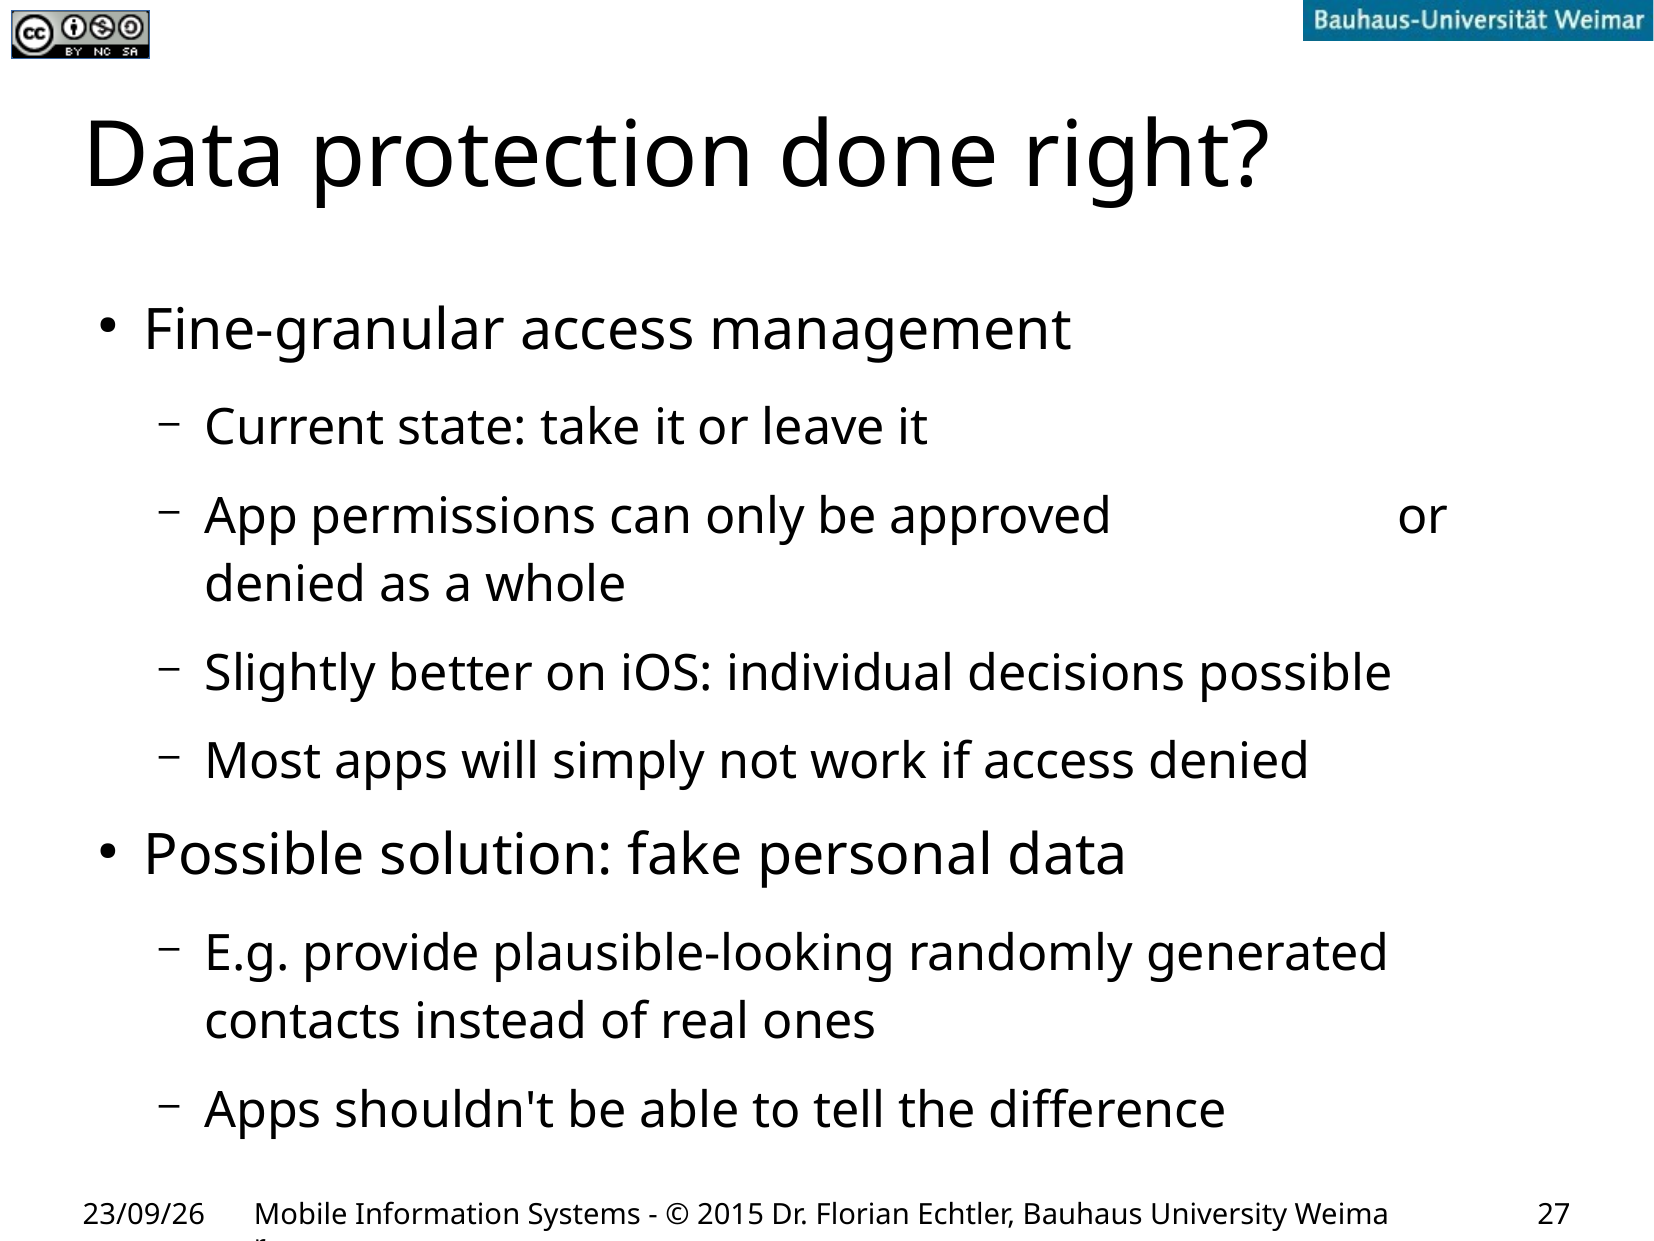

# Data protection done right?
Fine-granular access management
Current state: take it or leave it
App permissions can only be approved or denied as a whole
Slightly better on iOS: individual decisions possible
Most apps will simply not work if access denied
Possible solution: fake personal data
E.g. provide plausible-looking randomly generated contacts instead of real ones
Apps shouldn't be able to tell the difference
Mobile Information Systems - © 2015 Dr. Florian Echtler, Bauhaus University Weimar
27